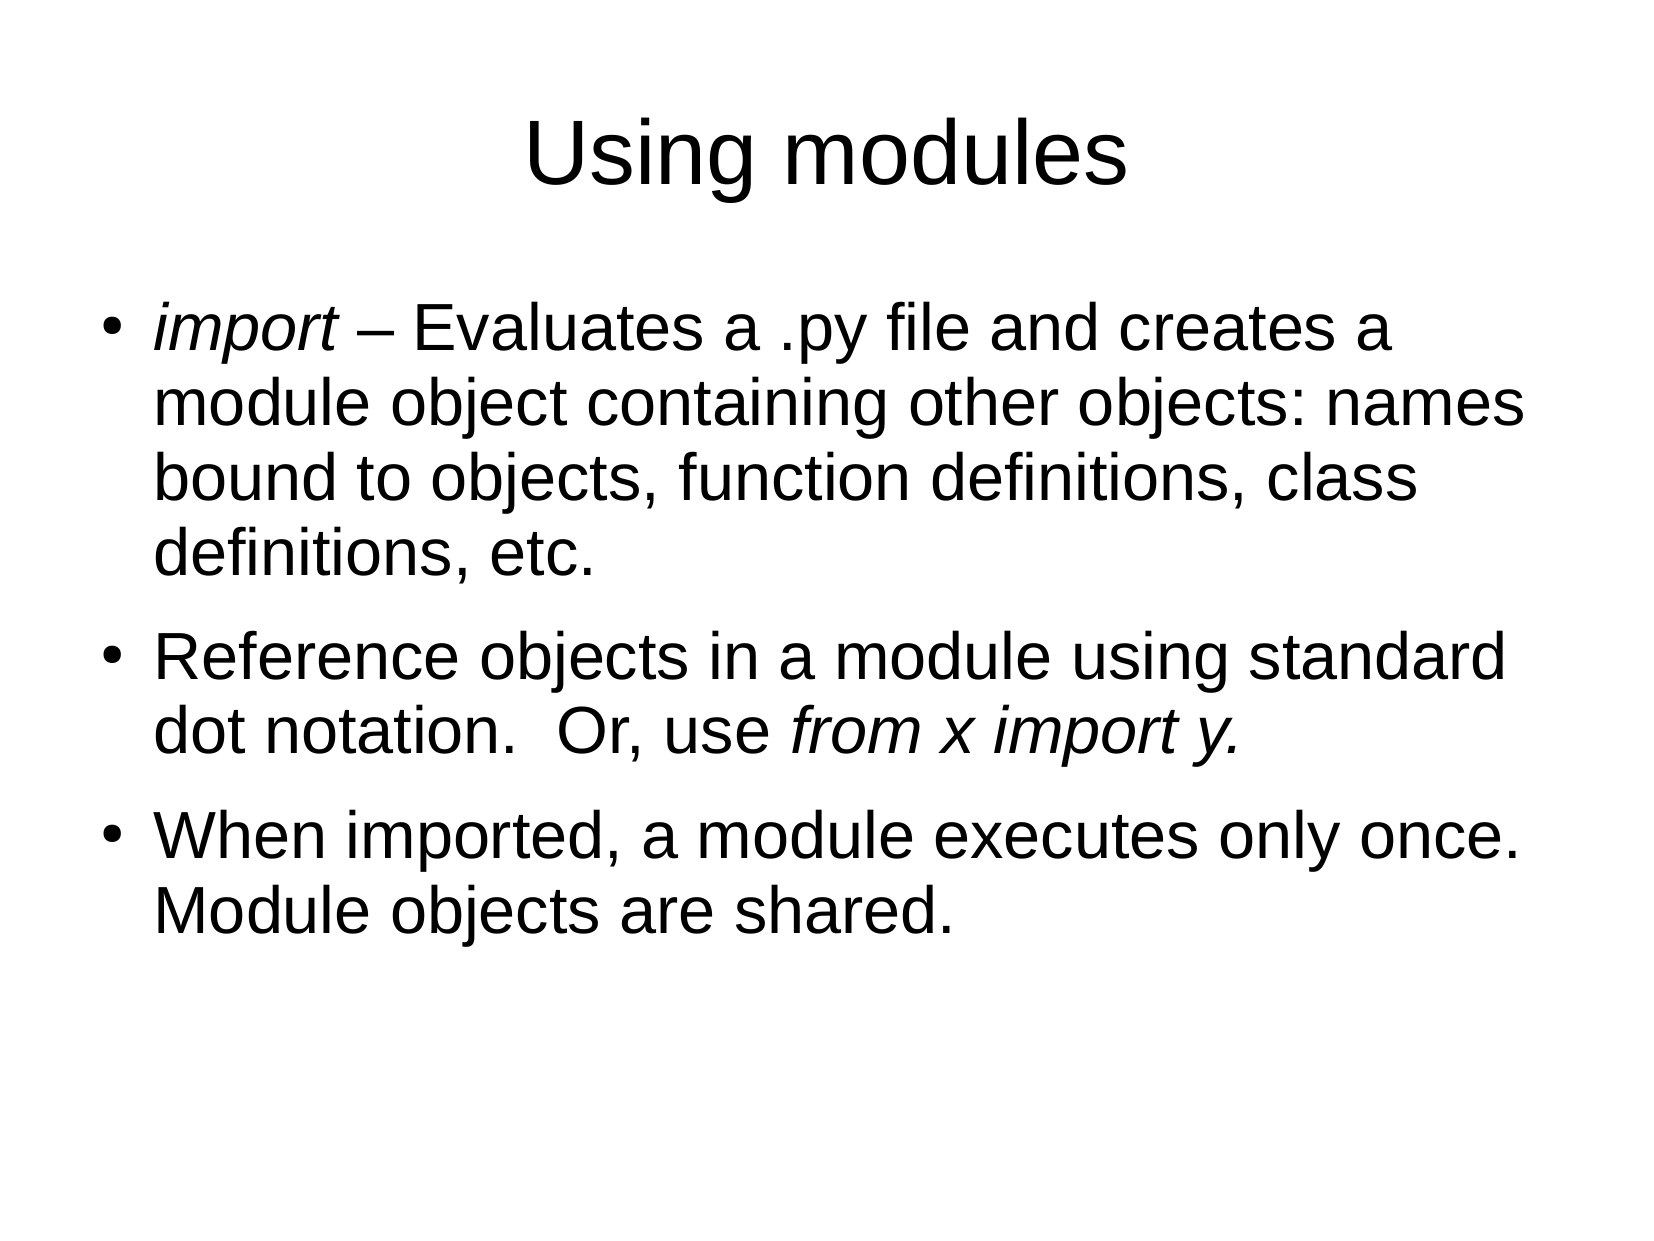

# Using modules
import – Evaluates a .py file and creates a module object containing other objects: names bound to objects, function definitions, class definitions, etc.
Reference objects in a module using standard dot notation. Or, use from x import y.
When imported, a module executes only once. Module objects are shared.